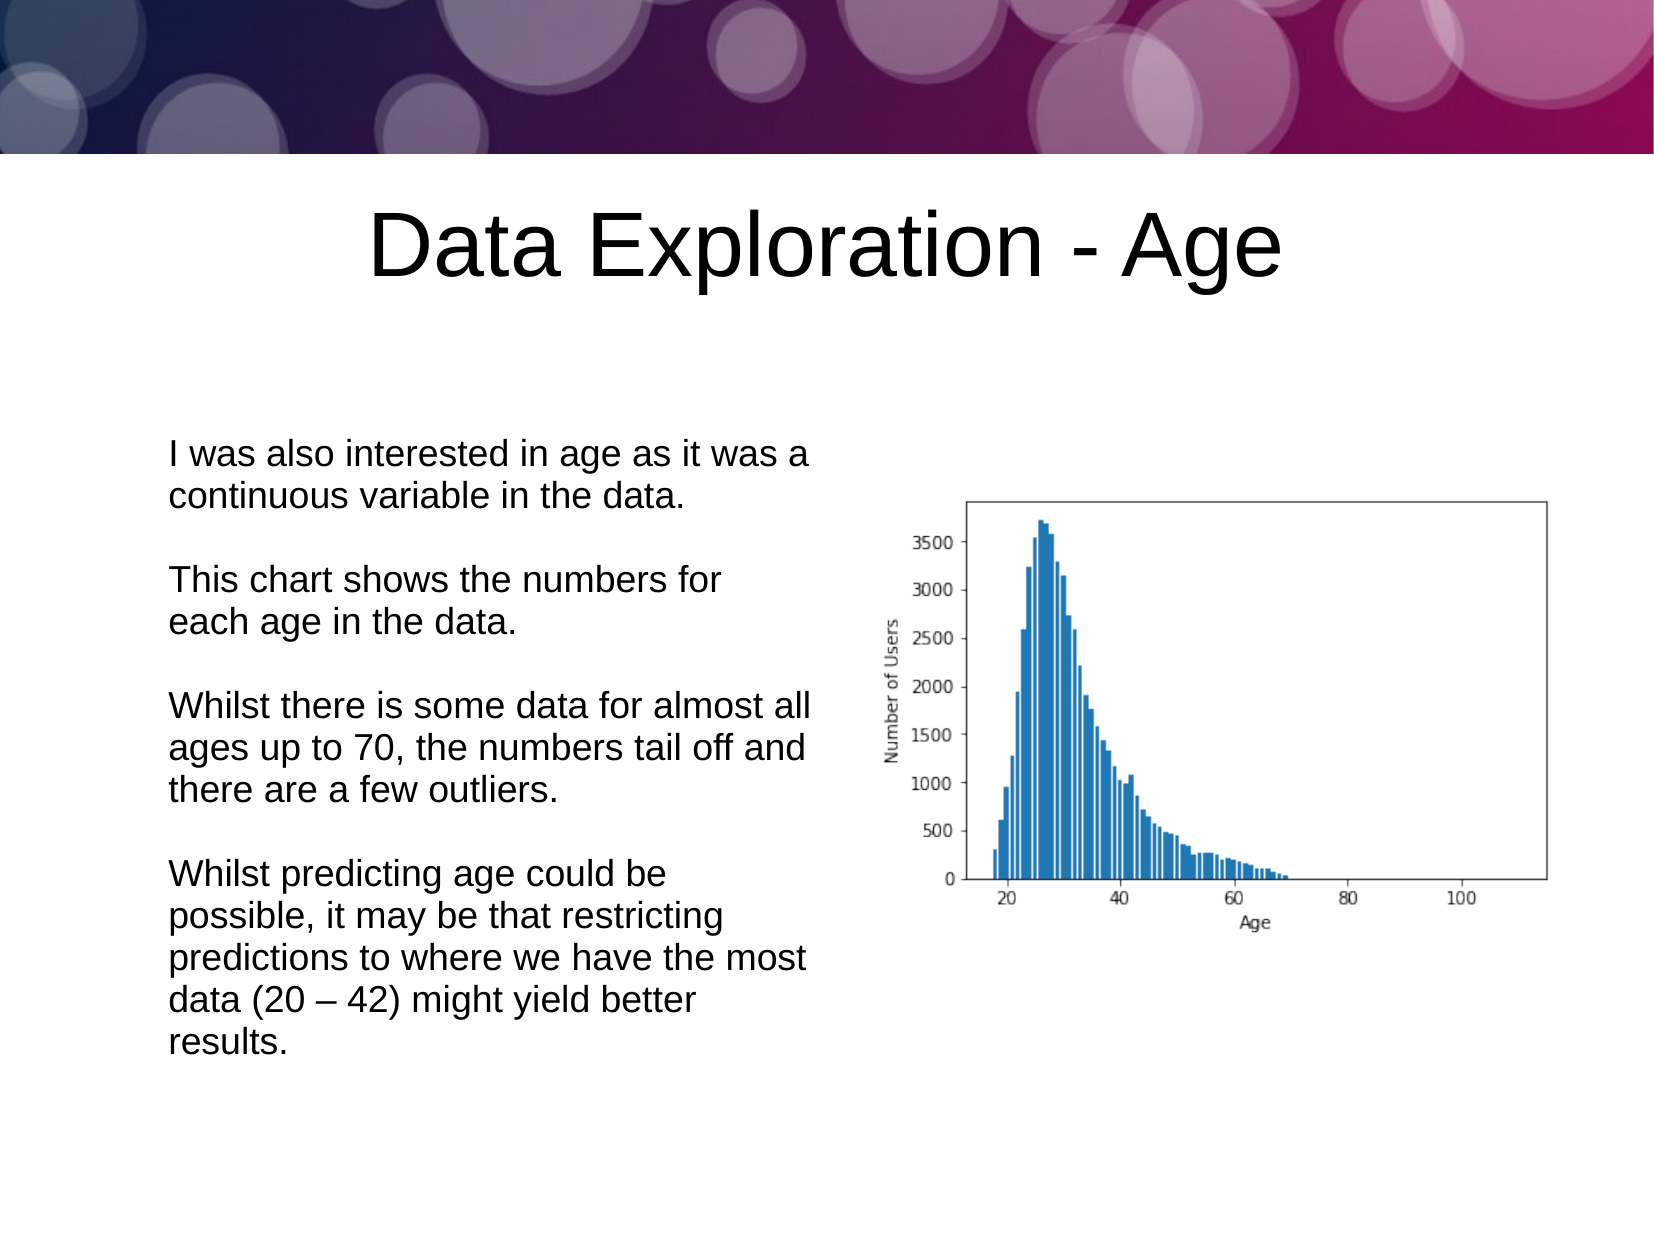

# Data Exploration - Age
I was also interested in age as it was a continuous variable in the data.
This chart shows the numbers for each age in the data.
Whilst there is some data for almost all ages up to 70, the numbers tail off and there are a few outliers.
Whilst predicting age could be possible, it may be that restricting predictions to where we have the most data (20 – 42) might yield better results.